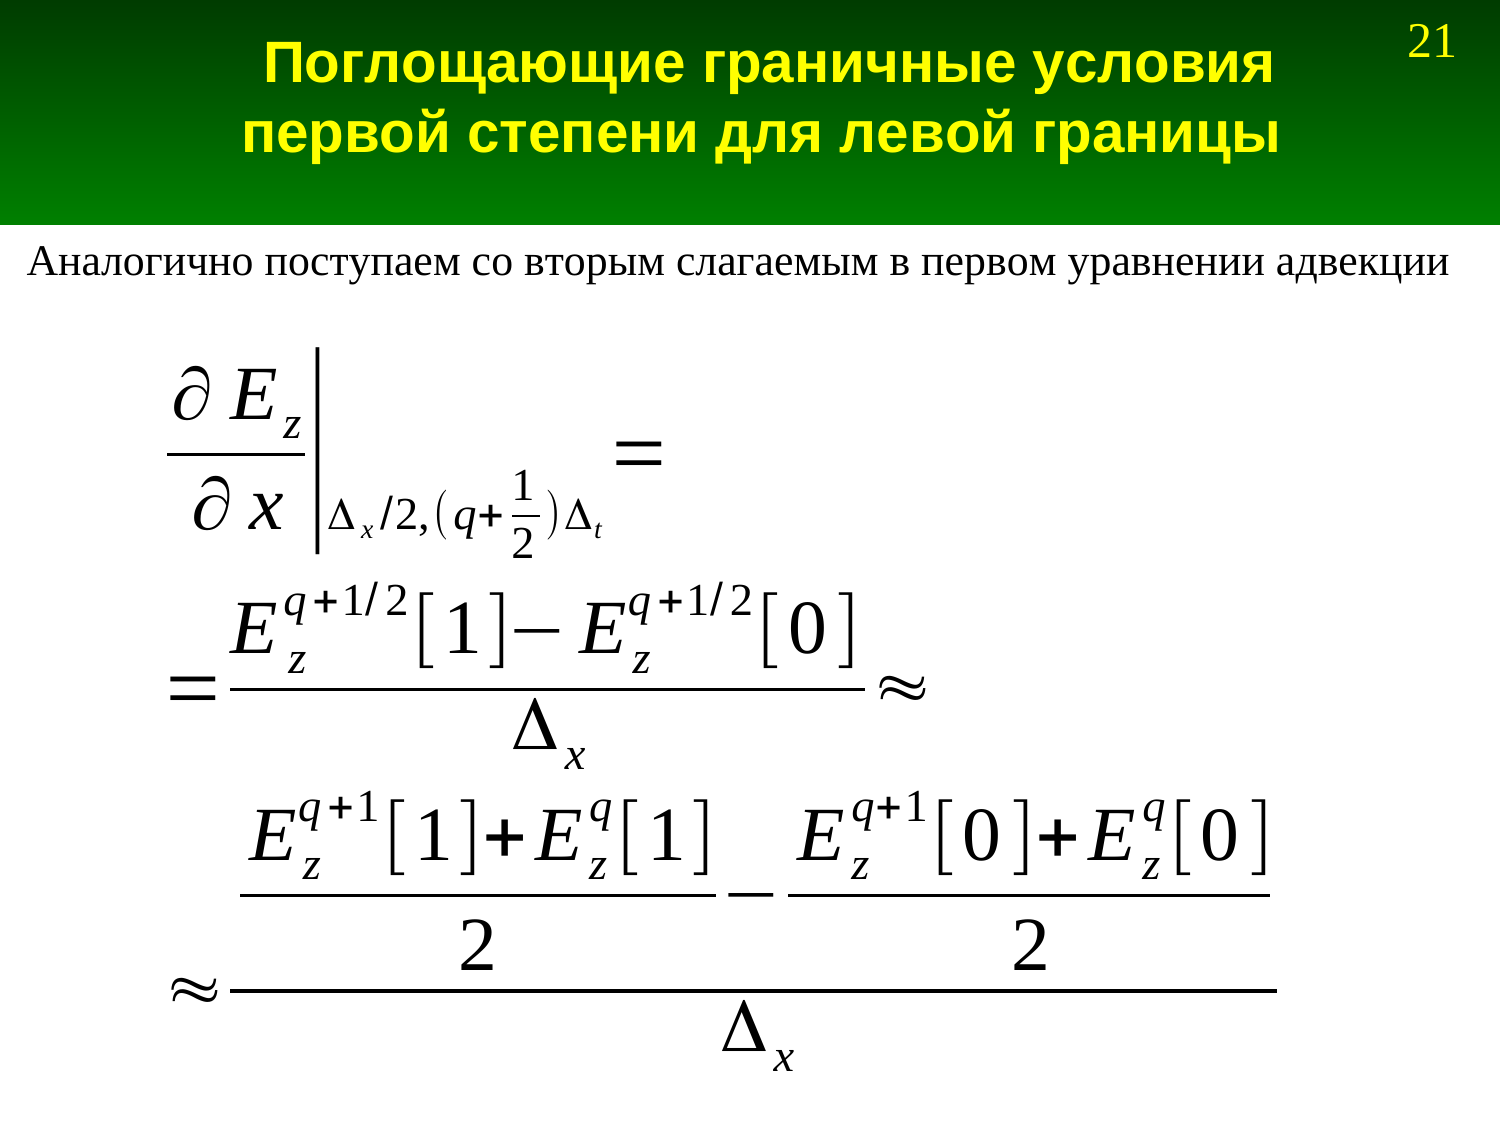

# Поглощающие граничные условия первой степени для левой границы
Аналогично поступаем со вторым слагаемым в первом уравнении адвекции